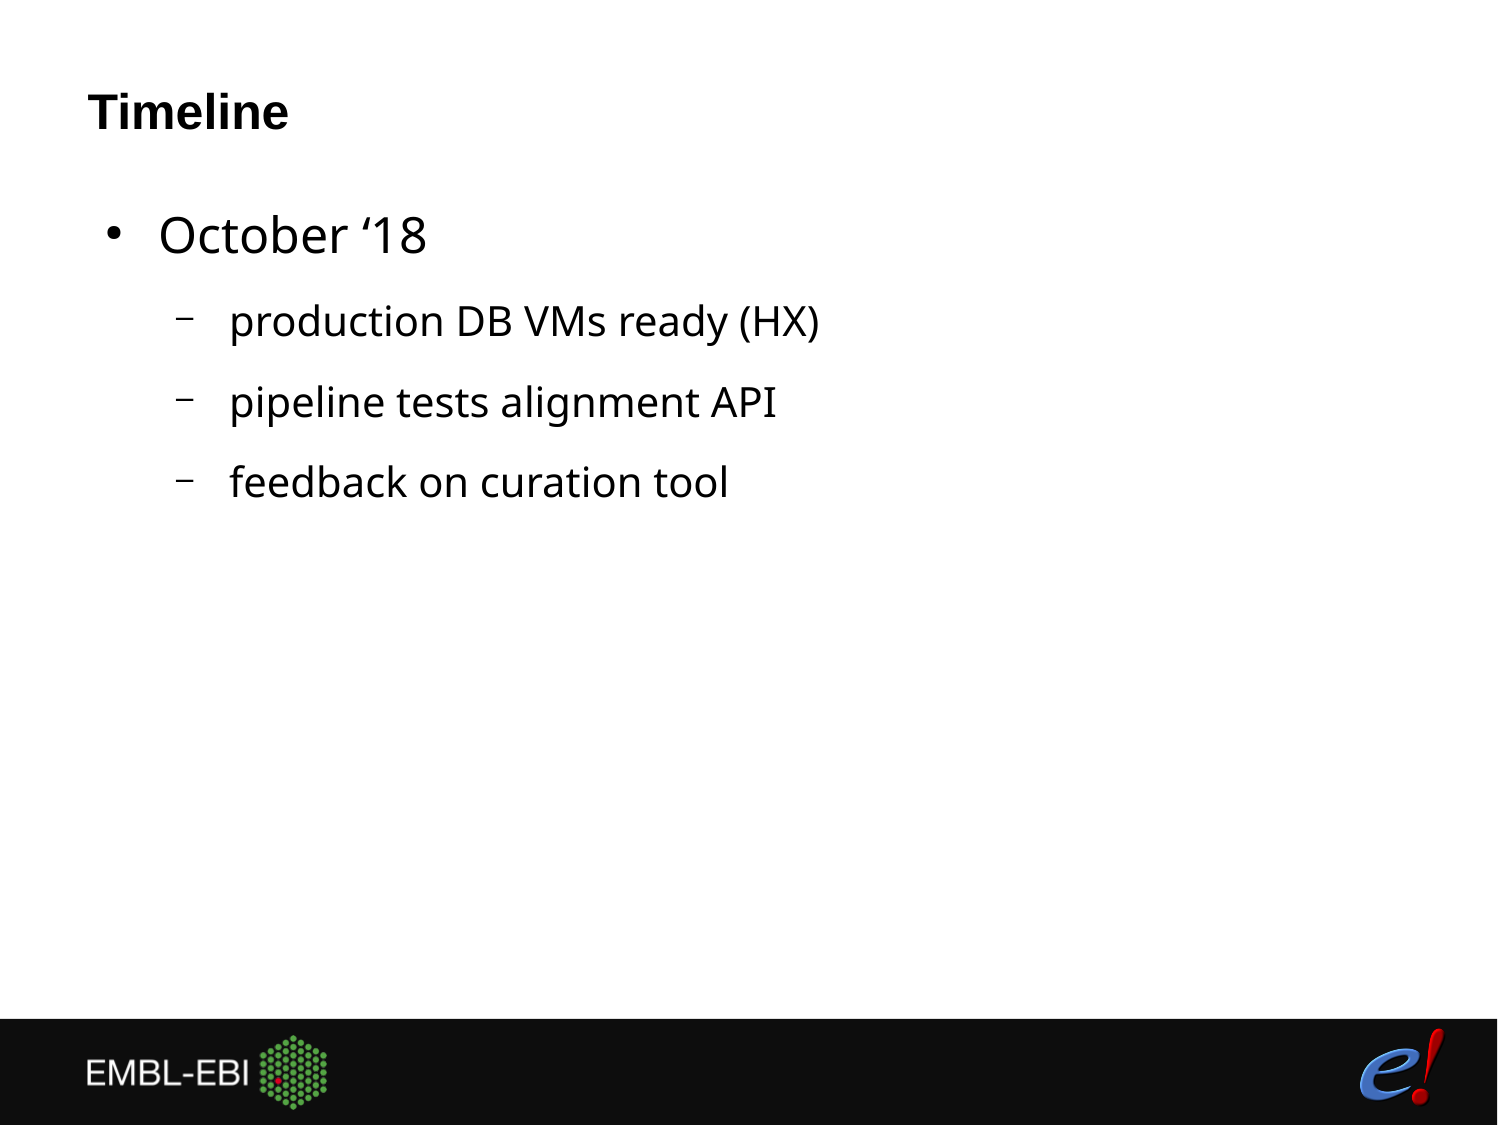

# Timeline
October ‘18
production DB VMs ready (HX)
pipeline tests alignment API
feedback on curation tool